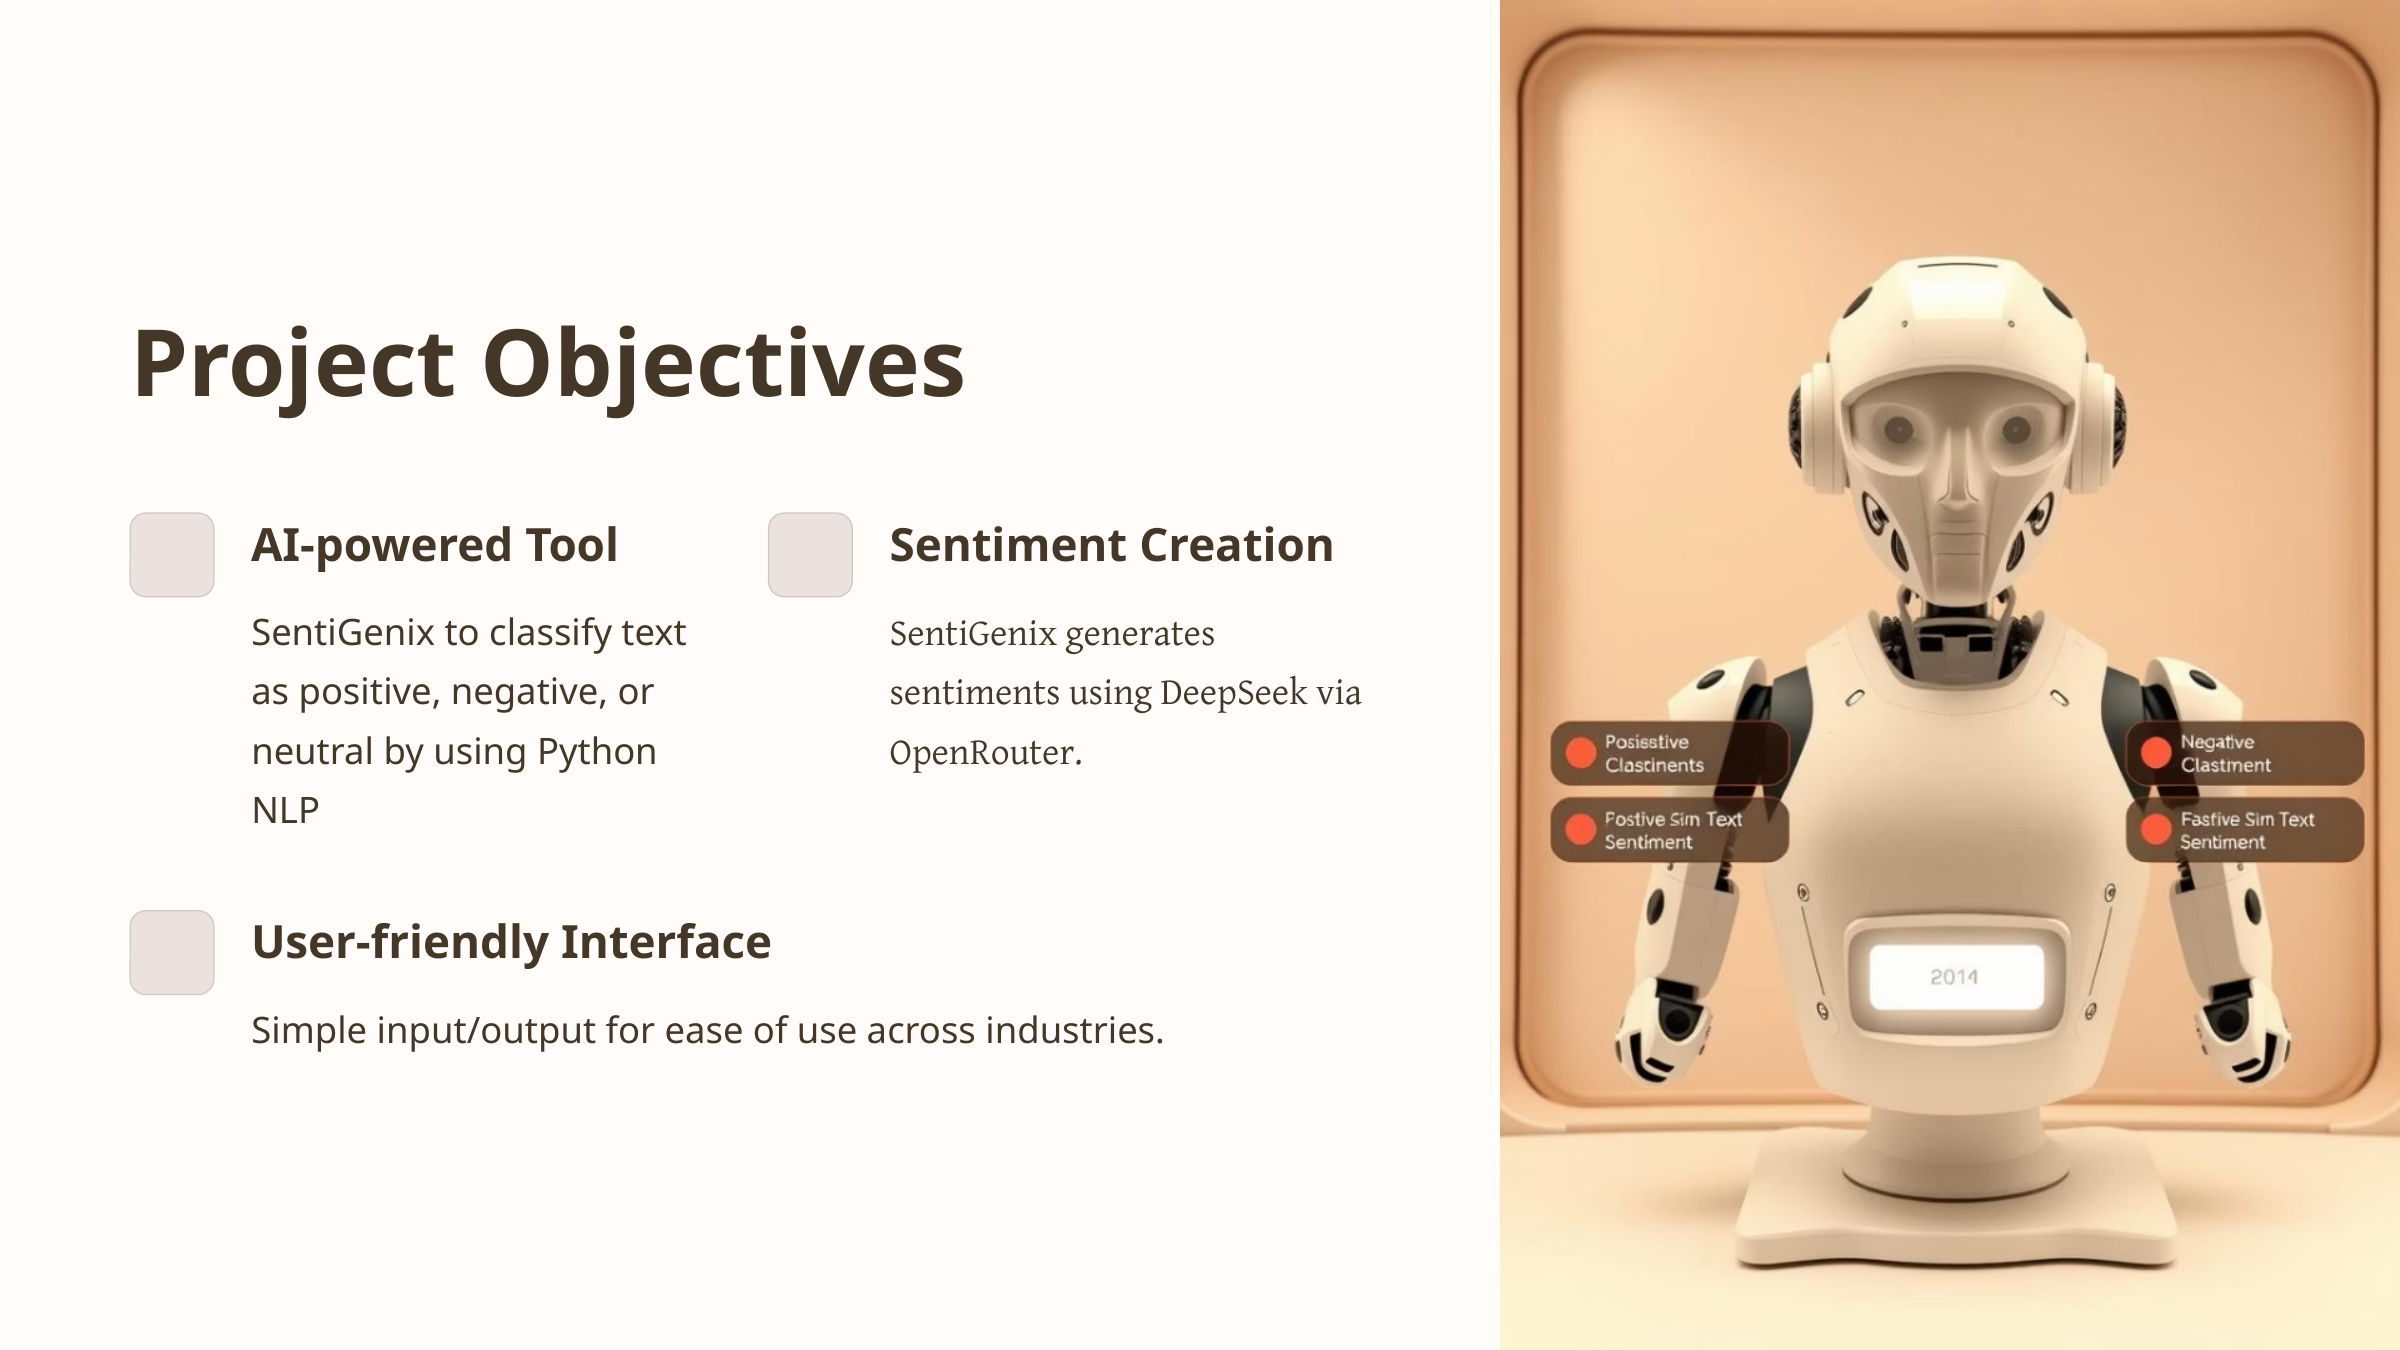

Project Objectives
AI-powered Tool
Sentiment Creation
SentiGenix to classify text as positive, negative, or neutral by using Python NLP
SentiGenix generates sentiments using DeepSeek via OpenRouter.
User-friendly Interface
Simple input/output for ease of use across industries.